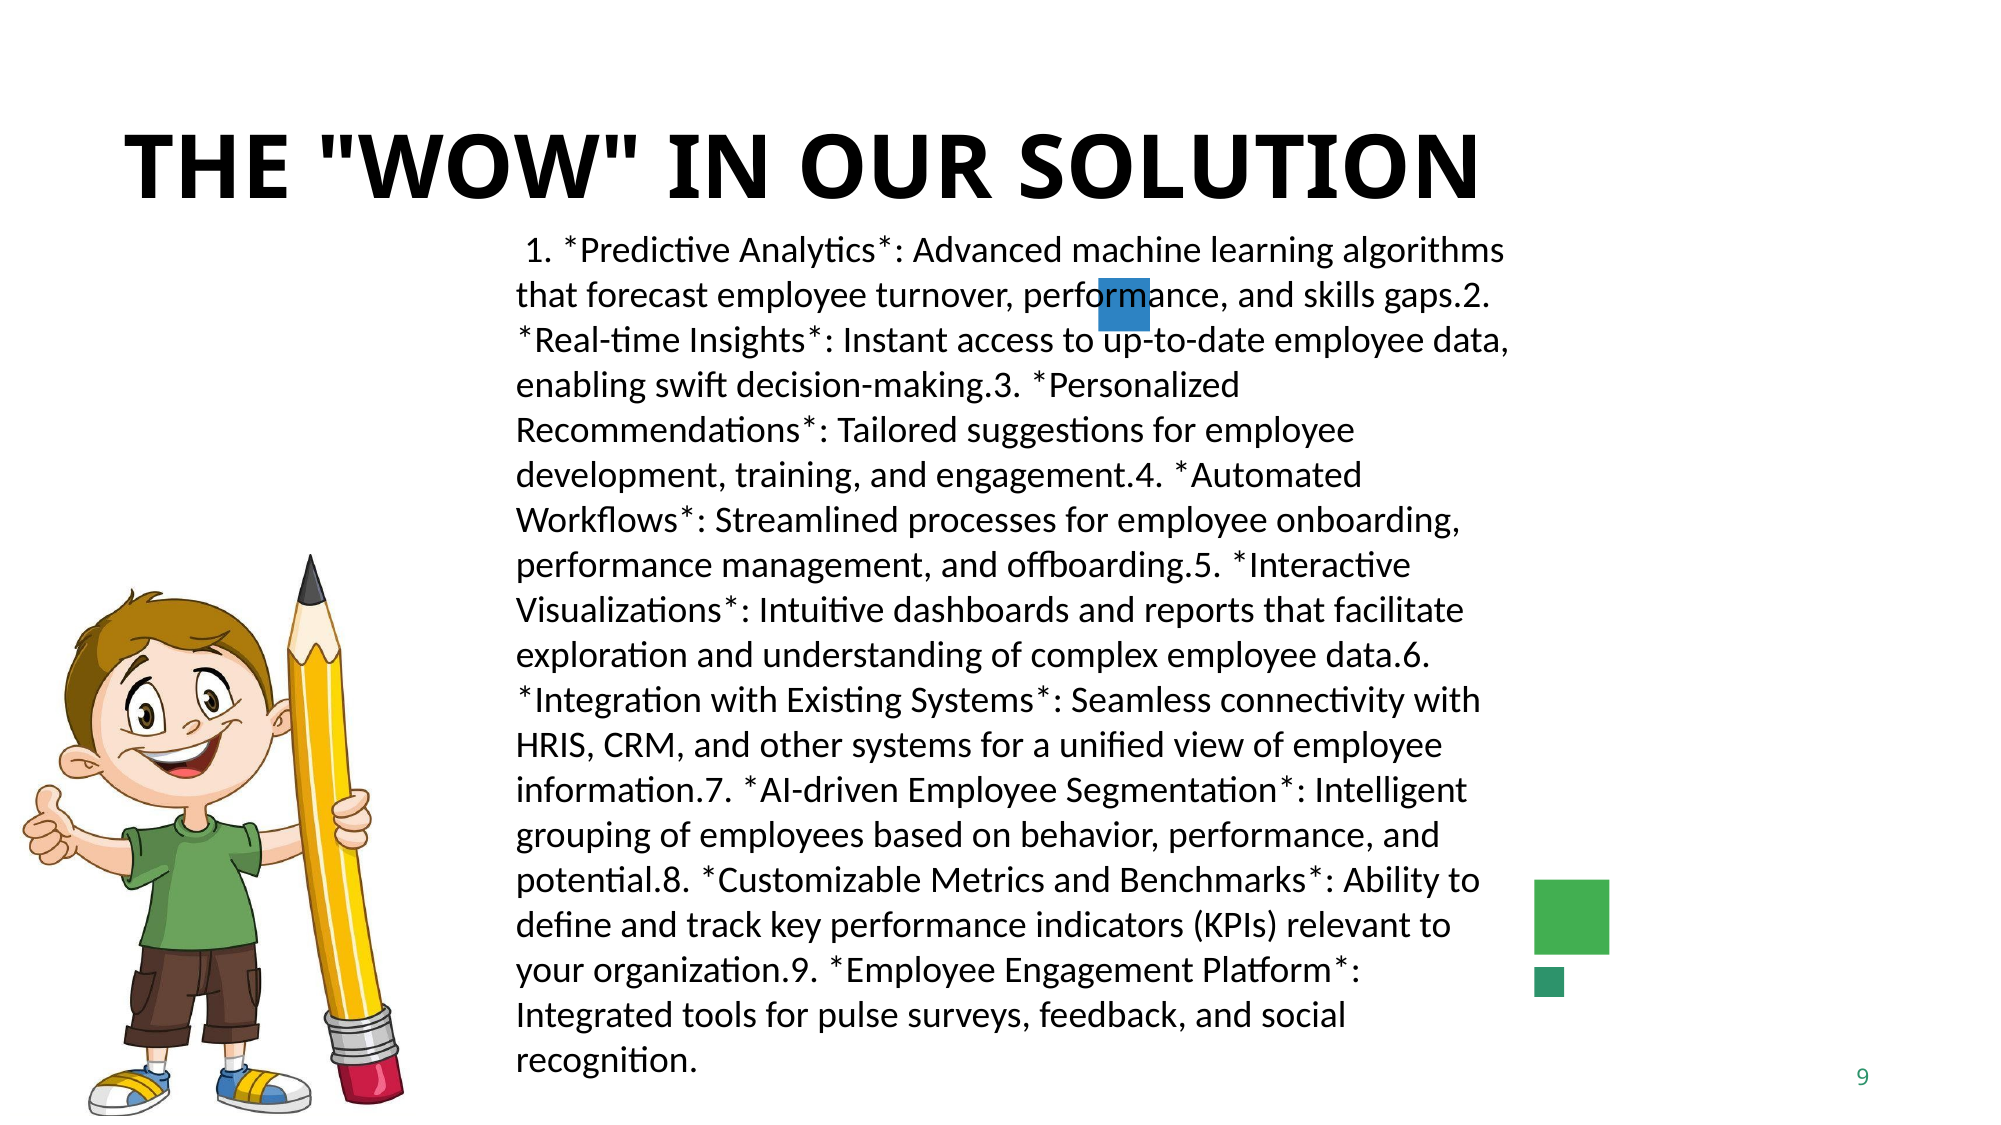

# THE "WOW" IN OUR SOLUTION
 1. *Predictive Analytics*: Advanced machine learning algorithms that forecast employee turnover, performance, and skills gaps.2. *Real-time Insights*: Instant access to up-to-date employee data, enabling swift decision-making.3. *Personalized Recommendations*: Tailored suggestions for employee development, training, and engagement.4. *Automated Workflows*: Streamlined processes for employee onboarding, performance management, and offboarding.5. *Interactive Visualizations*: Intuitive dashboards and reports that facilitate exploration and understanding of complex employee data.6. *Integration with Existing Systems*: Seamless connectivity with HRIS, CRM, and other systems for a unified view of employee information.7. *AI-driven Employee Segmentation*: Intelligent grouping of employees based on behavior, performance, and potential.8. *Customizable Metrics and Benchmarks*: Ability to define and track key performance indicators (KPIs) relevant to your organization.9. *Employee Engagement Platform*: Integrated tools for pulse surveys, feedback, and social recognition.
3/21/2024 Annual Review